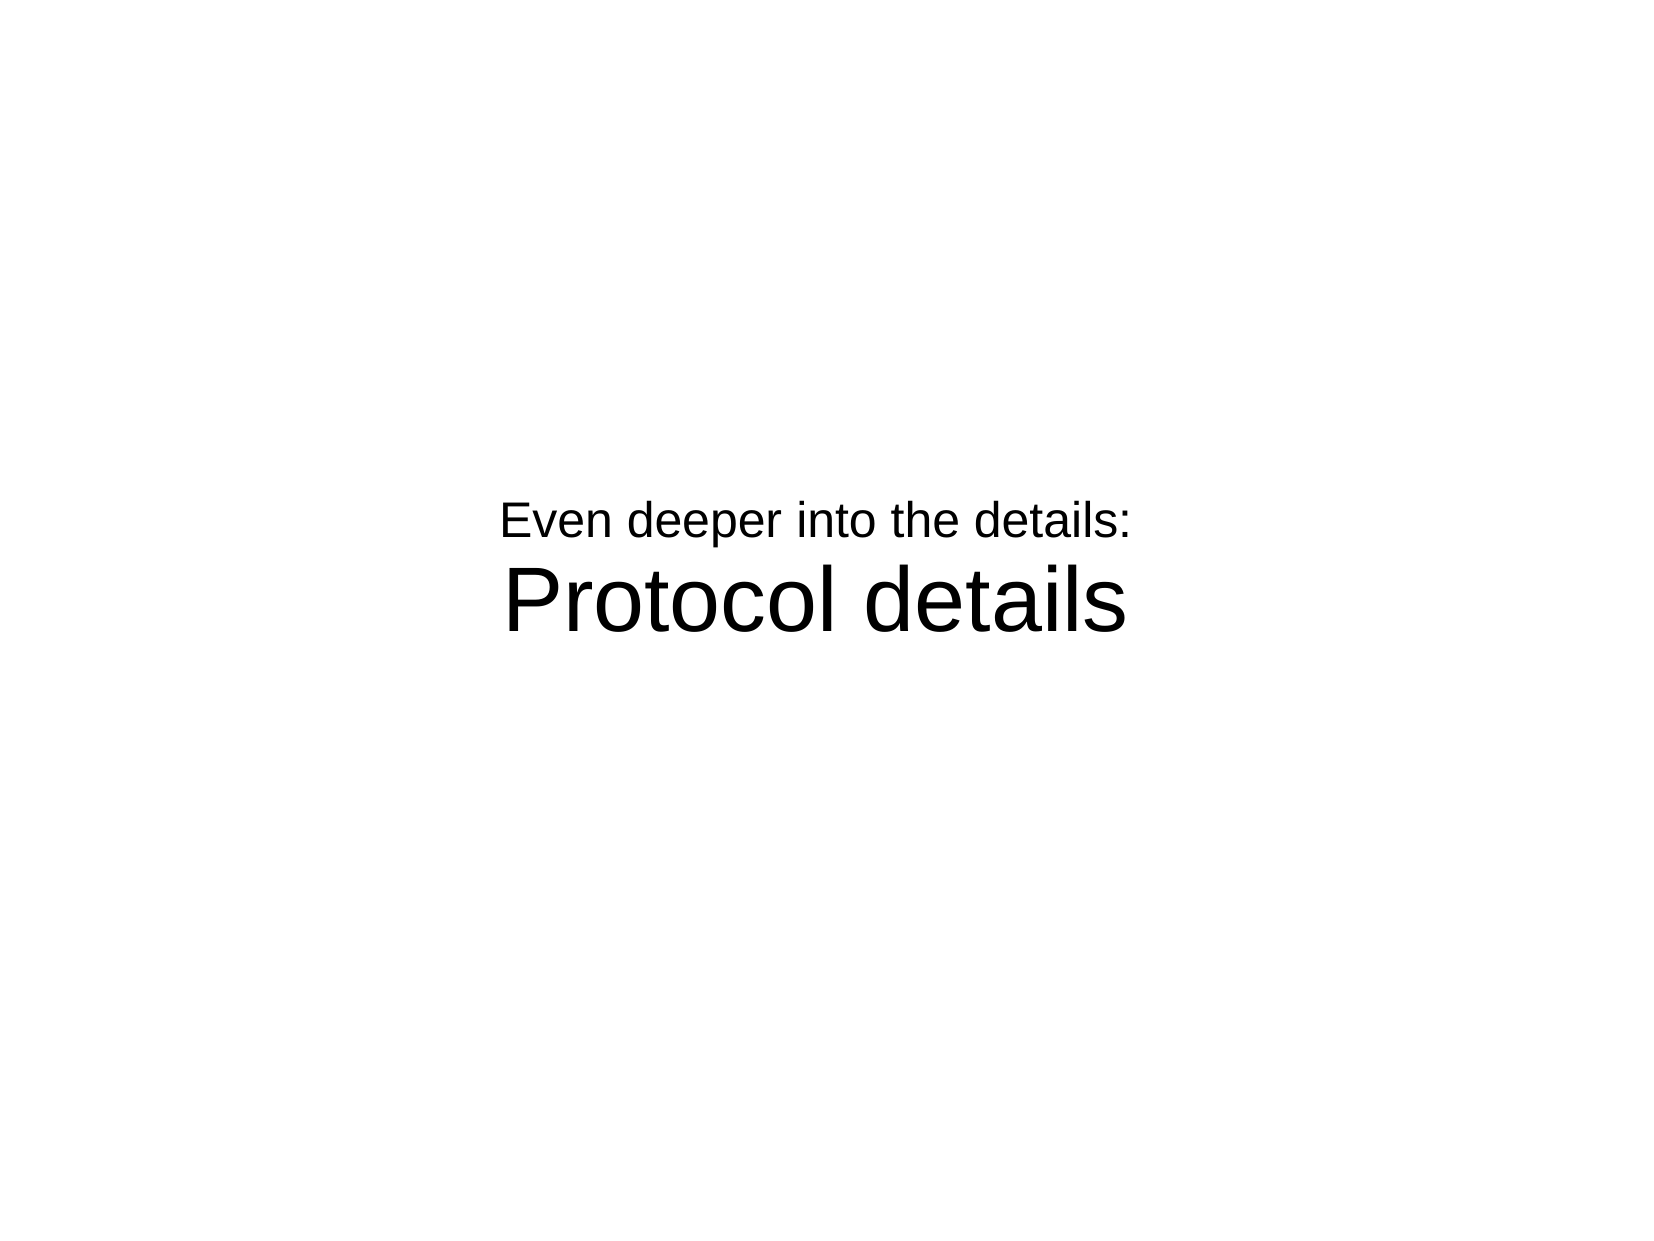

# Even deeper into the details: Protocol details